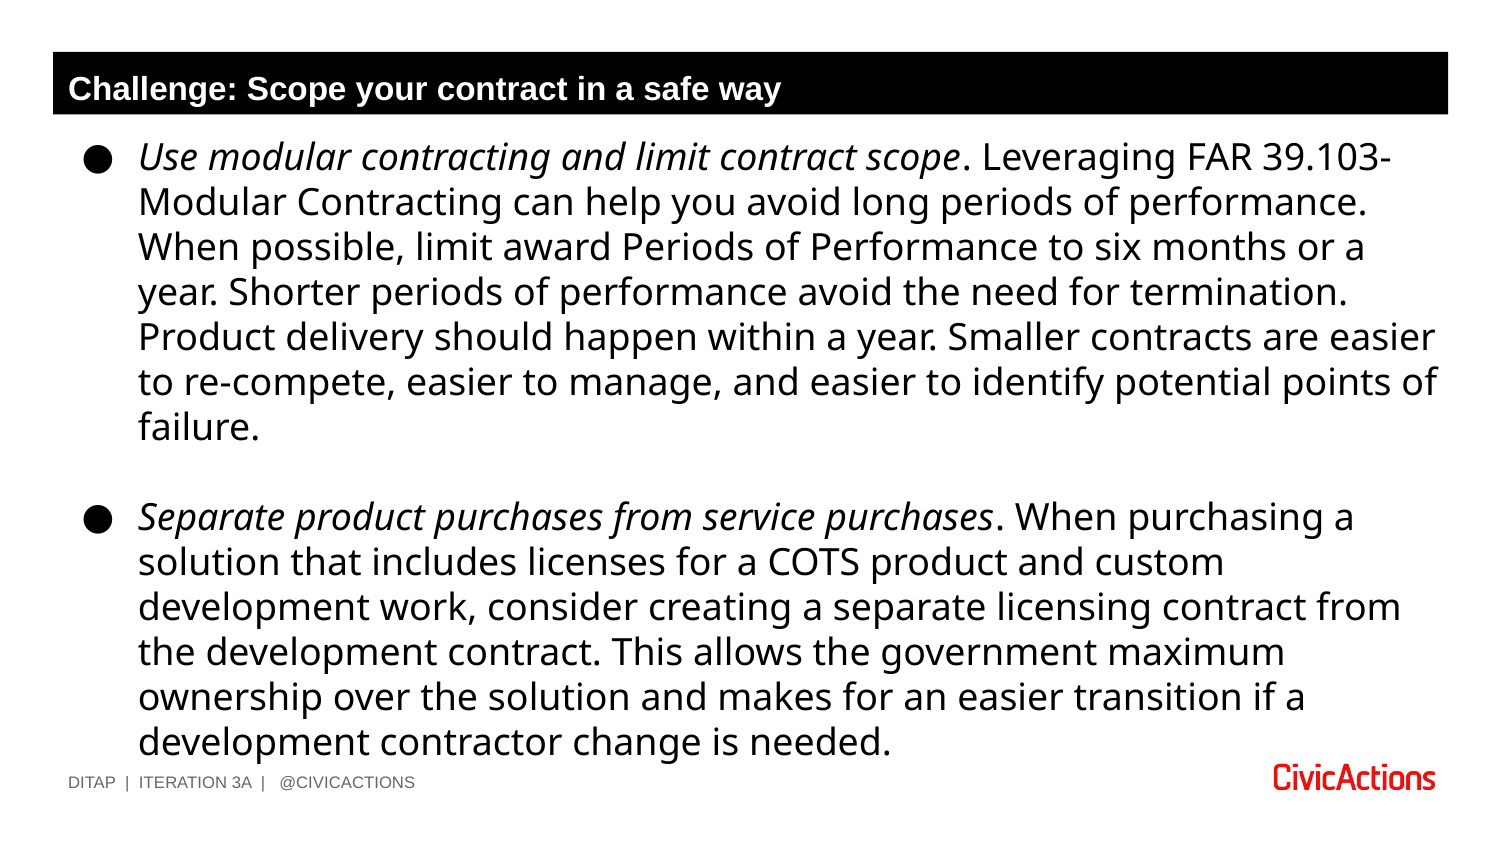

Challenge: Scope your contract in a safe way
# Use modular contracting and limit contract scope. Leveraging FAR 39.103-Modular Contracting can help you avoid long periods of performance. When possible, limit award Periods of Performance to six months or a year. Shorter periods of performance avoid the need for termination. Product delivery should happen within a year. Smaller contracts are easier to re-compete, easier to manage, and easier to identify potential points of failure.
Separate product purchases from service purchases. When purchasing a solution that includes licenses for a COTS product and custom development work, consider creating a separate licensing contract from the development contract. This allows the government maximum ownership over the solution and makes for an easier transition if a development contractor change is needed.